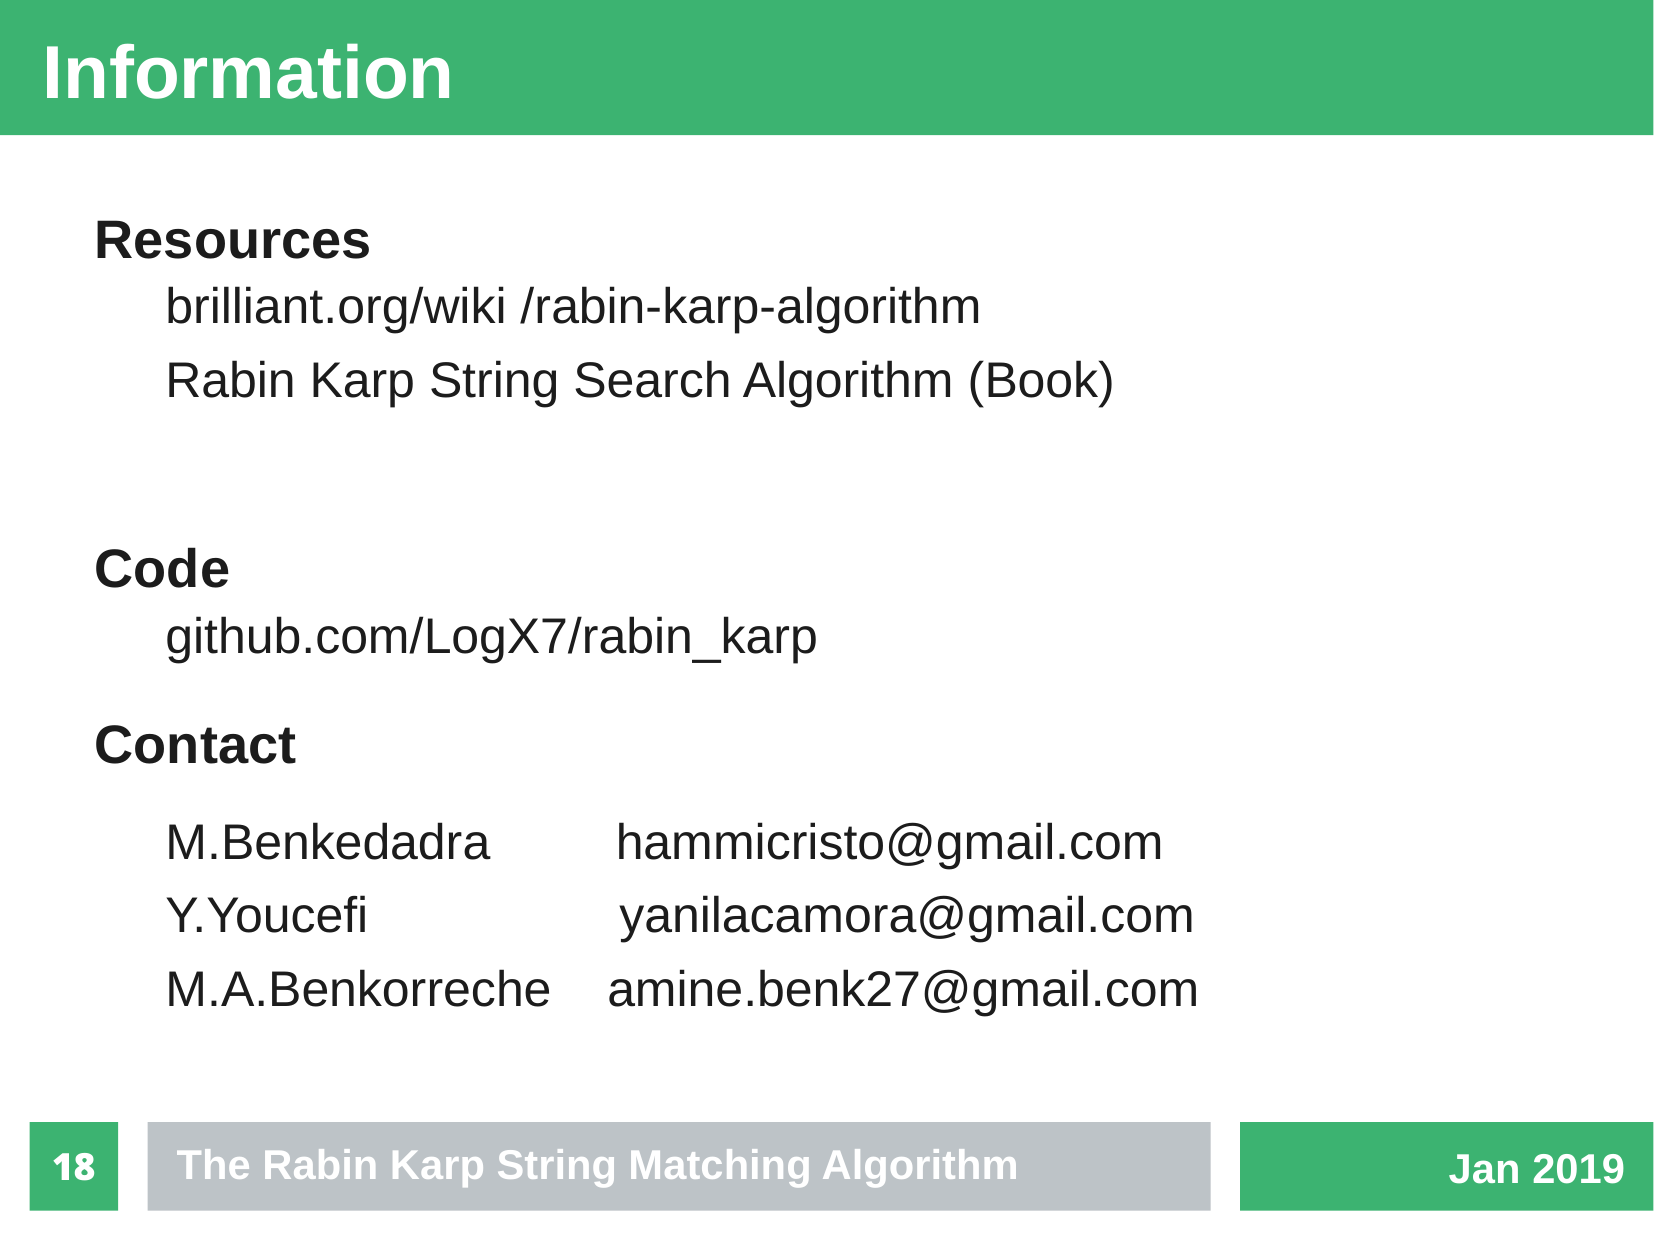

Information
# Resources
brilliant.org/wiki /rabin-karp-algorithm
Rabin Karp String Search Algorithm (Book)
Code
github.com/LogX7/rabin_karp
Contact
M.Benkedadra hammicristo@gmail.com
Y.Youcefi yanilacamora@gmail.com
M.A.Benkorreche amine.benk27@gmail.com
18
The Rabin Karp String Matching Algorithm
Jan 2019